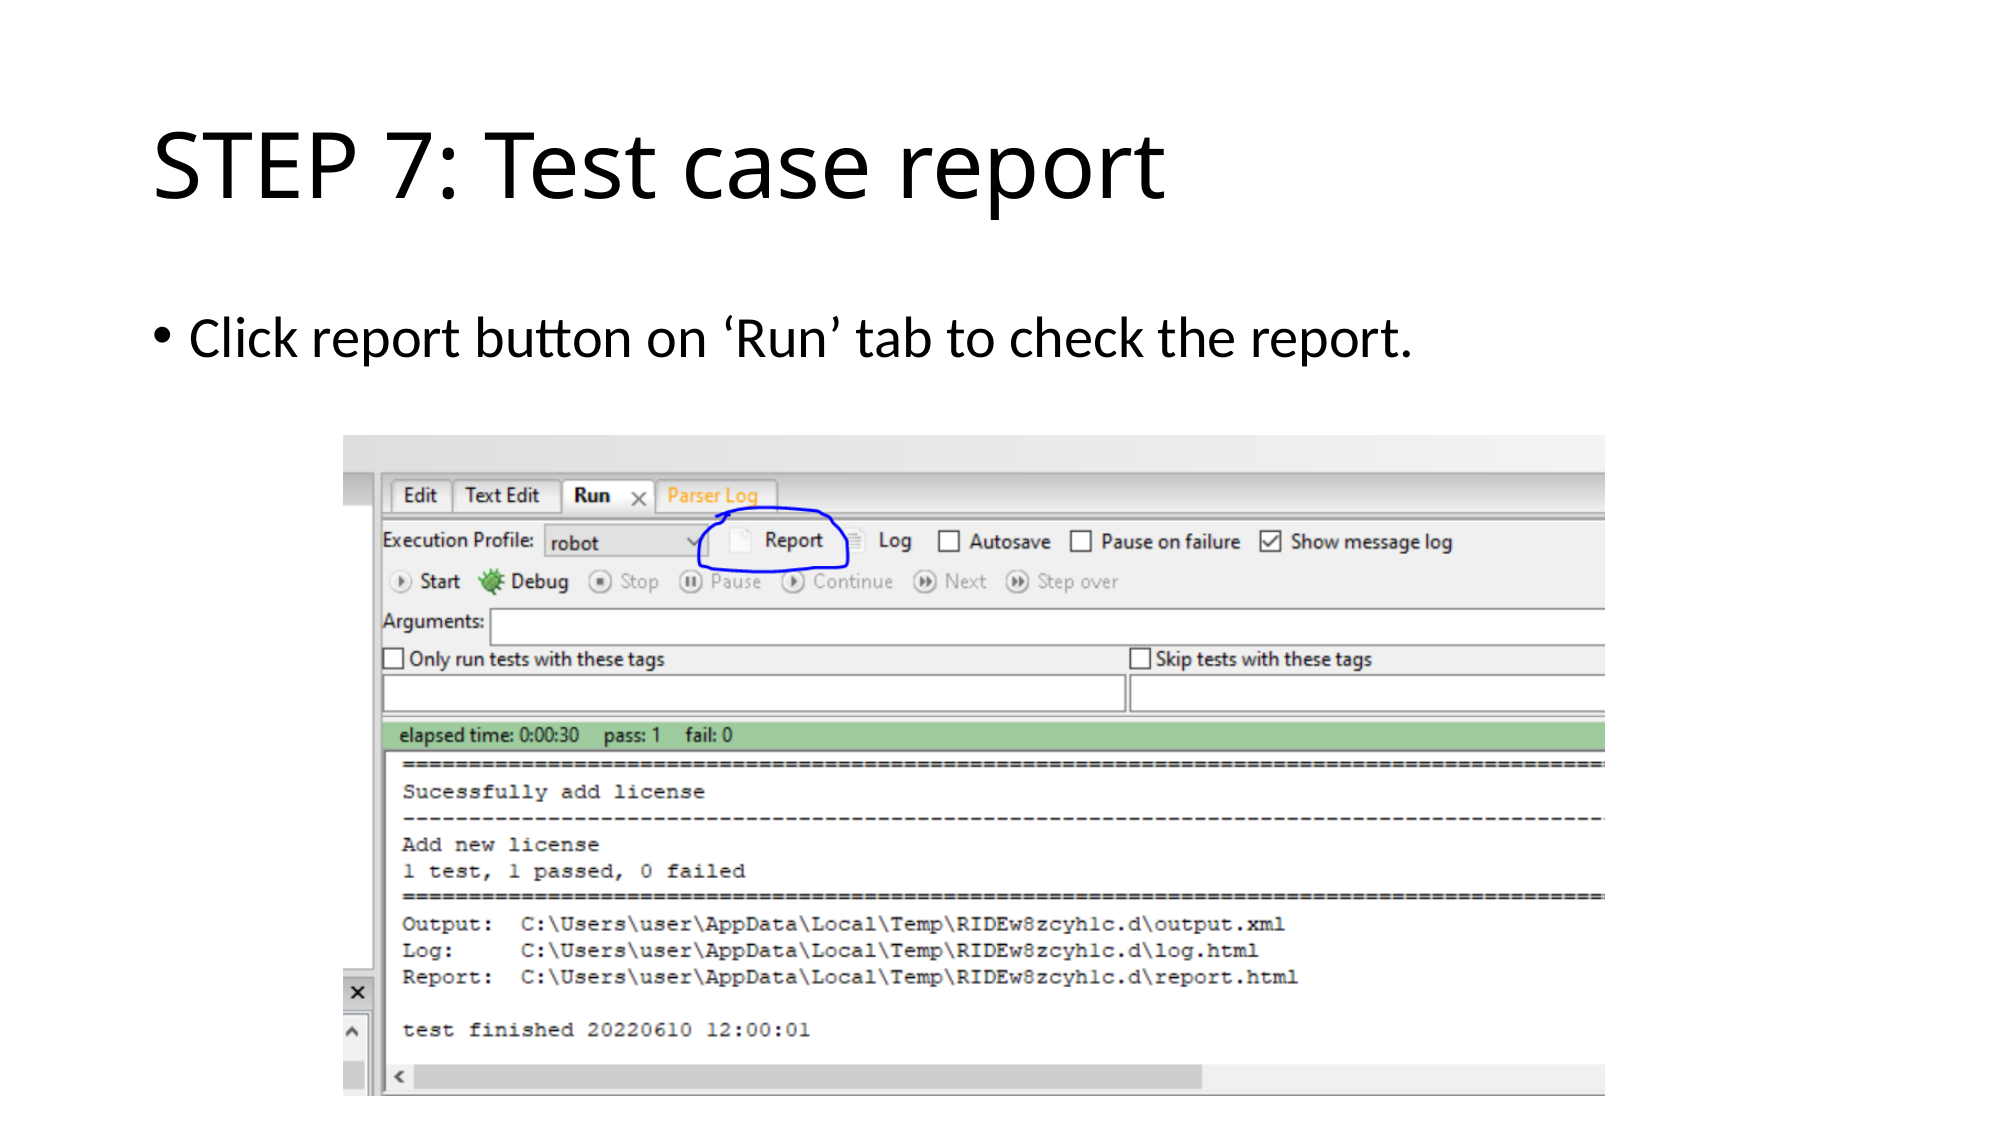

# STEP 7: Test case report
Click report button on ‘Run’ tab to check the report.